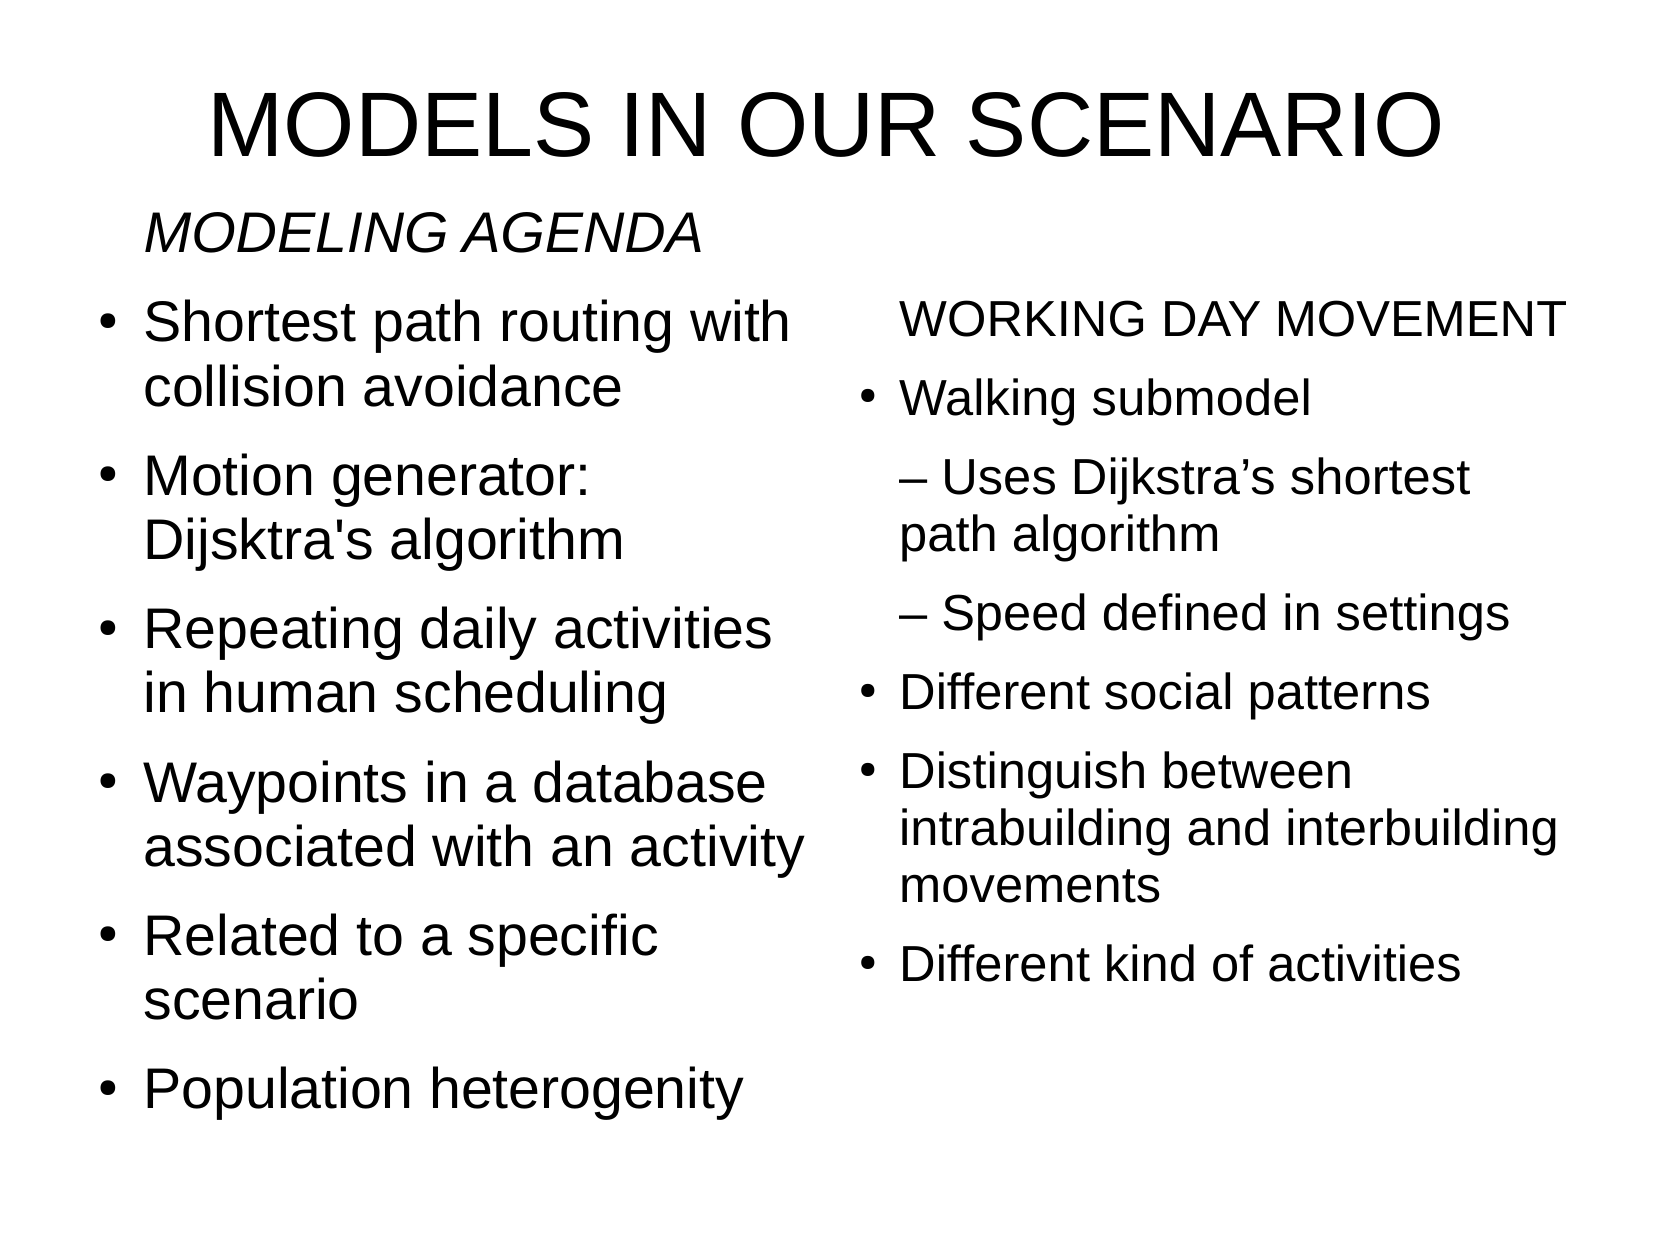

# MODELS IN OUR SCENARIO
MODELING AGENDA
Shortest path routing with collision avoidance
Motion generator: Dijsktra's algorithm
Repeating daily activities in human scheduling
Waypoints in a database associated with an activity
Related to a specific scenario
Population heterogenity
WORKING DAY MOVEMENT
Walking submodel
– Uses Dijkstra’s shortest path algorithm
– Speed defined in settings
Different social patterns
Distinguish between intrabuilding and interbuilding movements
Different kind of activities